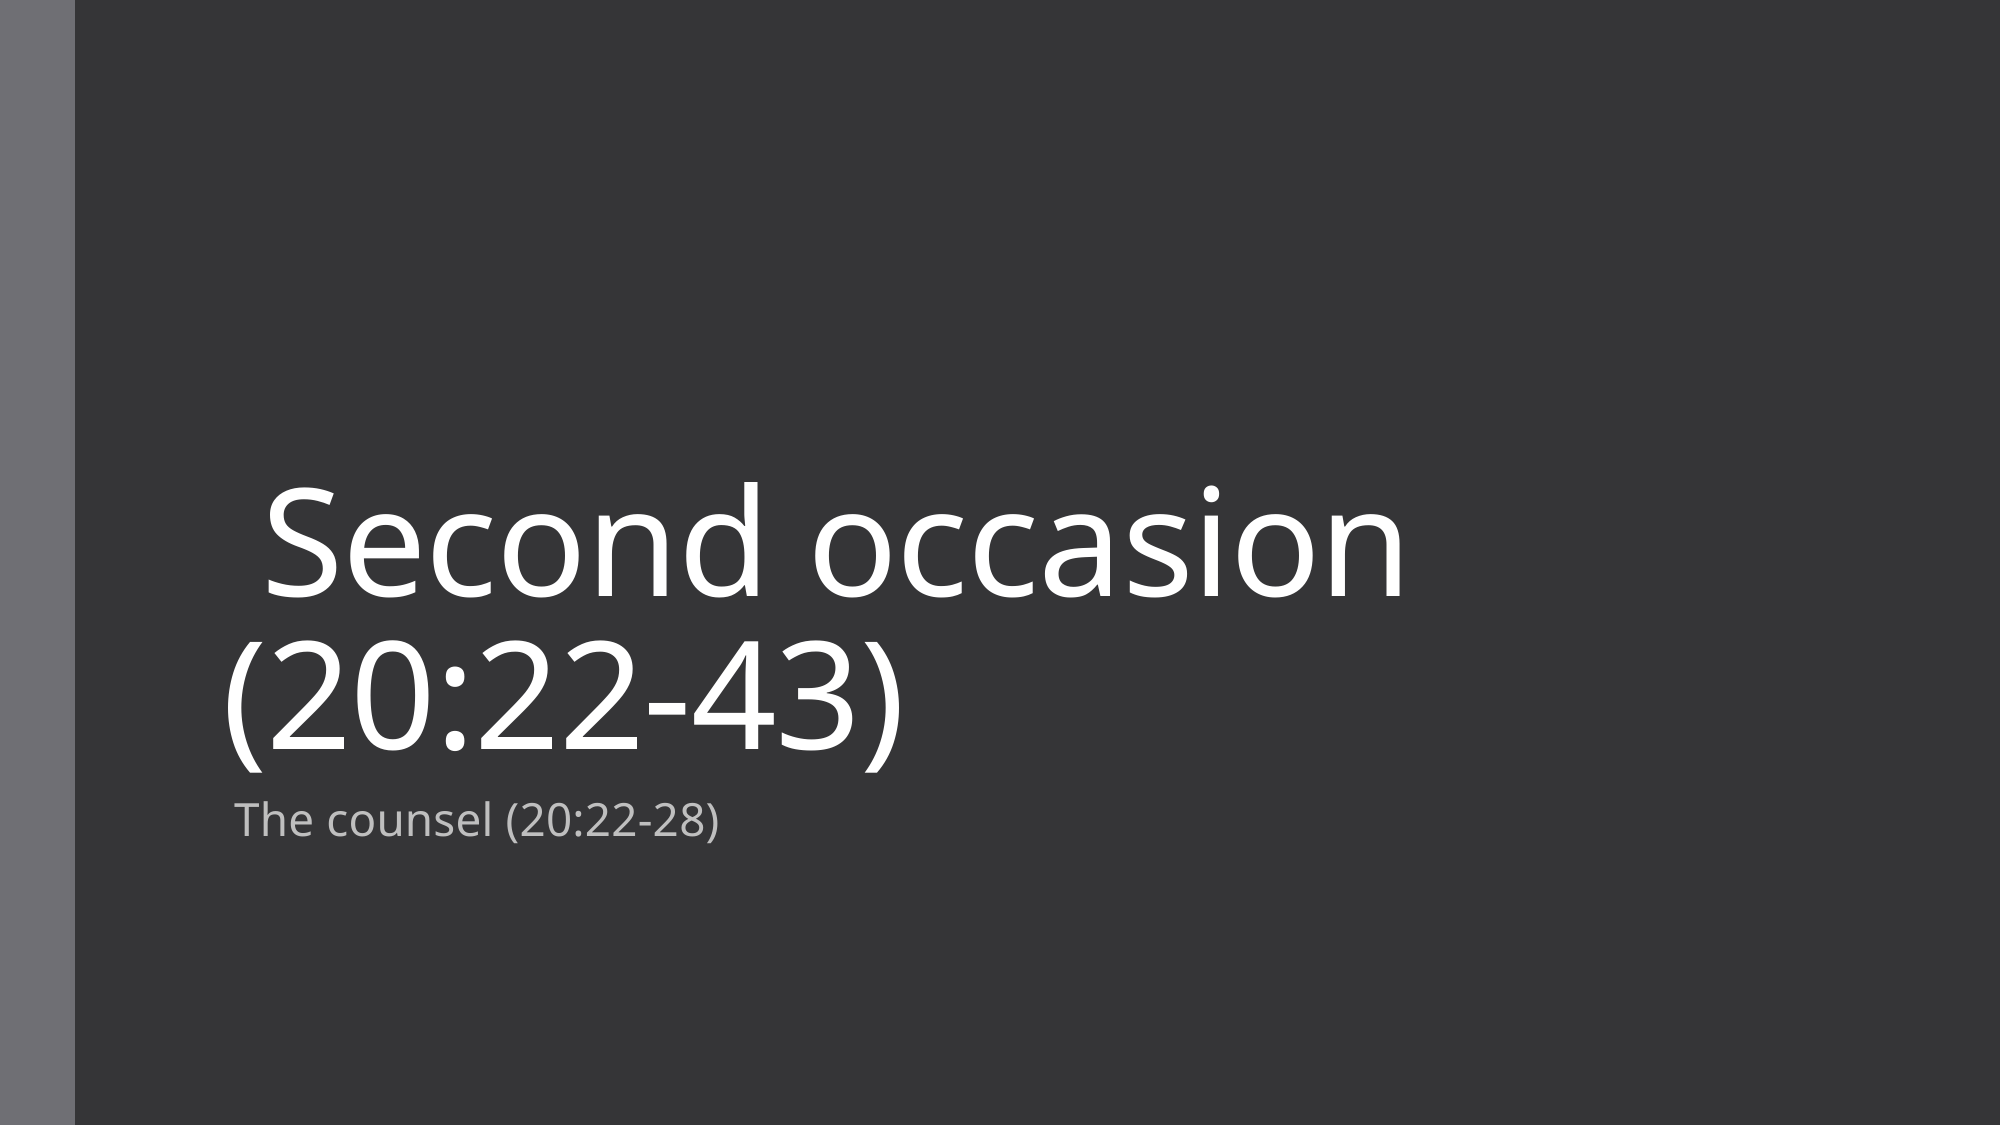

# Second occasion (20:22-43)
 The counsel (20:22-28)